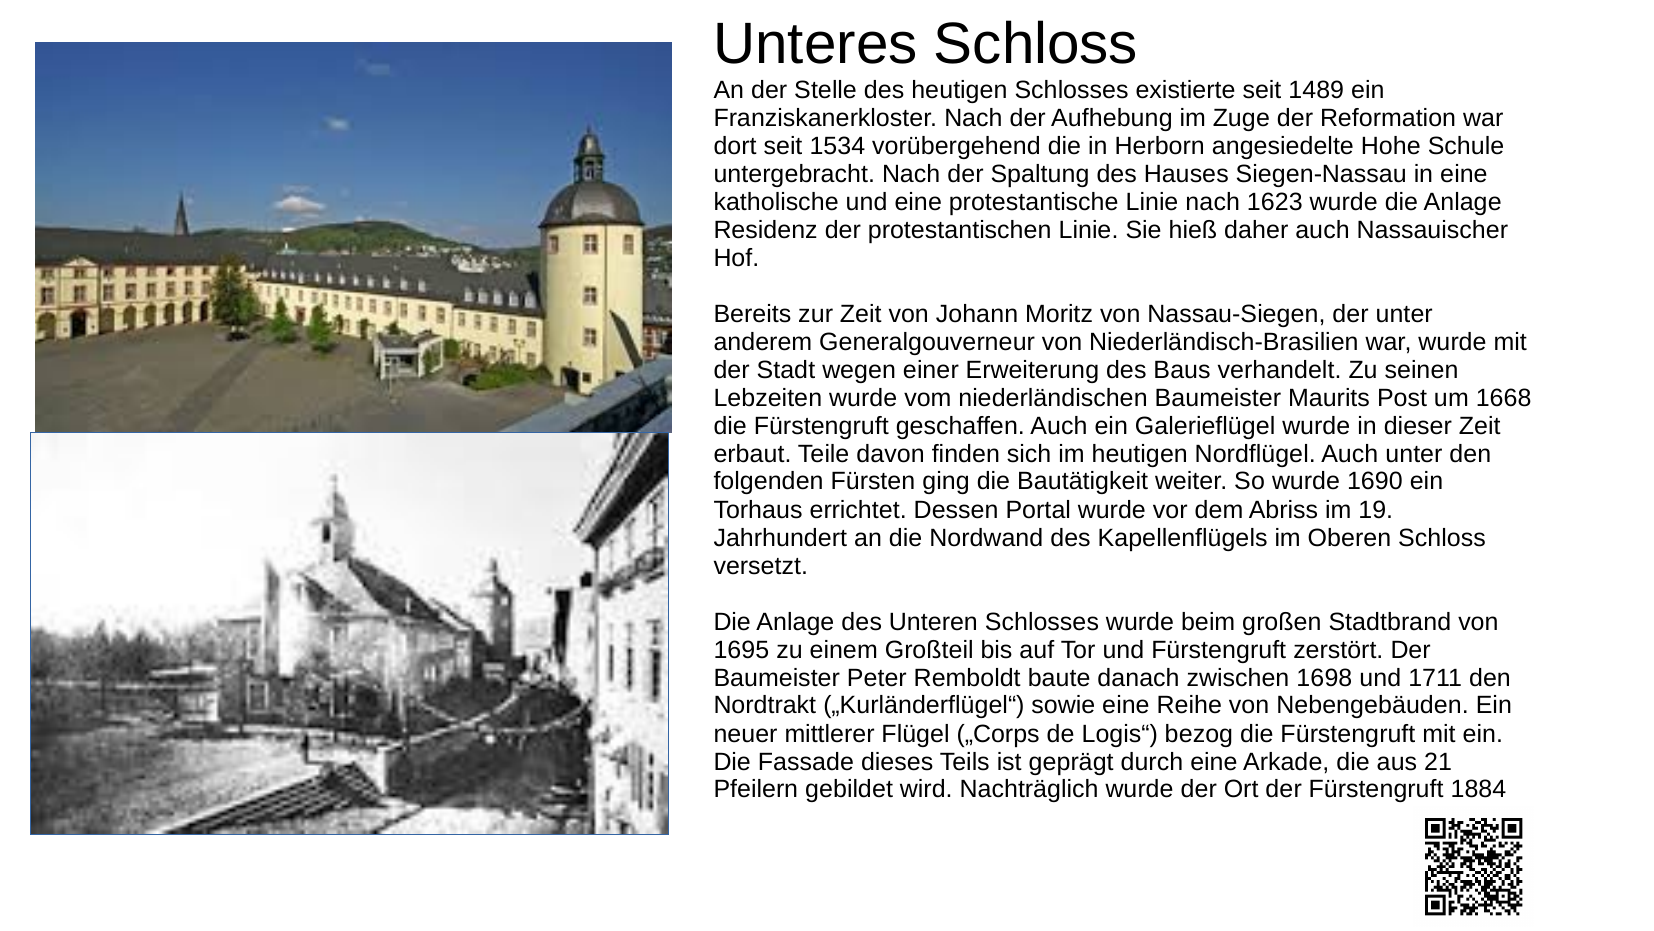

Unteres Schloss
An der Stelle des heutigen Schlosses existierte seit 1489 ein Franziskanerkloster. Nach der Aufhebung im Zuge der Reformation war dort seit 1534 vorübergehend die in Herborn angesiedelte Hohe Schule untergebracht. Nach der Spaltung des Hauses Siegen-Nassau in eine katholische und eine protestantische Linie nach 1623 wurde die Anlage Residenz der protestantischen Linie. Sie hieß daher auch Nassauischer Hof.
Bereits zur Zeit von Johann Moritz von Nassau-Siegen, der unter anderem Generalgouverneur von Niederländisch-Brasilien war, wurde mit der Stadt wegen einer Erweiterung des Baus verhandelt. Zu seinen Lebzeiten wurde vom niederländischen Baumeister Maurits Post um 1668 die Fürstengruft geschaffen. Auch ein Galerieflügel wurde in dieser Zeit erbaut. Teile davon finden sich im heutigen Nordflügel. Auch unter den folgenden Fürsten ging die Bautätigkeit weiter. So wurde 1690 ein Torhaus errichtet. Dessen Portal wurde vor dem Abriss im 19. Jahrhundert an die Nordwand des Kapellenflügels im Oberen Schloss versetzt.
Die Anlage des Unteren Schlosses wurde beim großen Stadtbrand von 1695 zu einem Großteil bis auf Tor und Fürstengruft zerstört. Der Baumeister Peter Remboldt baute danach zwischen 1698 und 1711 den Nordtrakt („Kurländerflügel“) sowie eine Reihe von Nebengebäuden. Ein neuer mittlerer Flügel („Corps de Logis“) bezog die Fürstengruft mit ein. Die Fassade dieses Teils ist geprägt durch eine Arkade, die aus 21 Pfeilern gebildet wird. Nachträglich wurde der Ort der Fürstengruft 1884
#